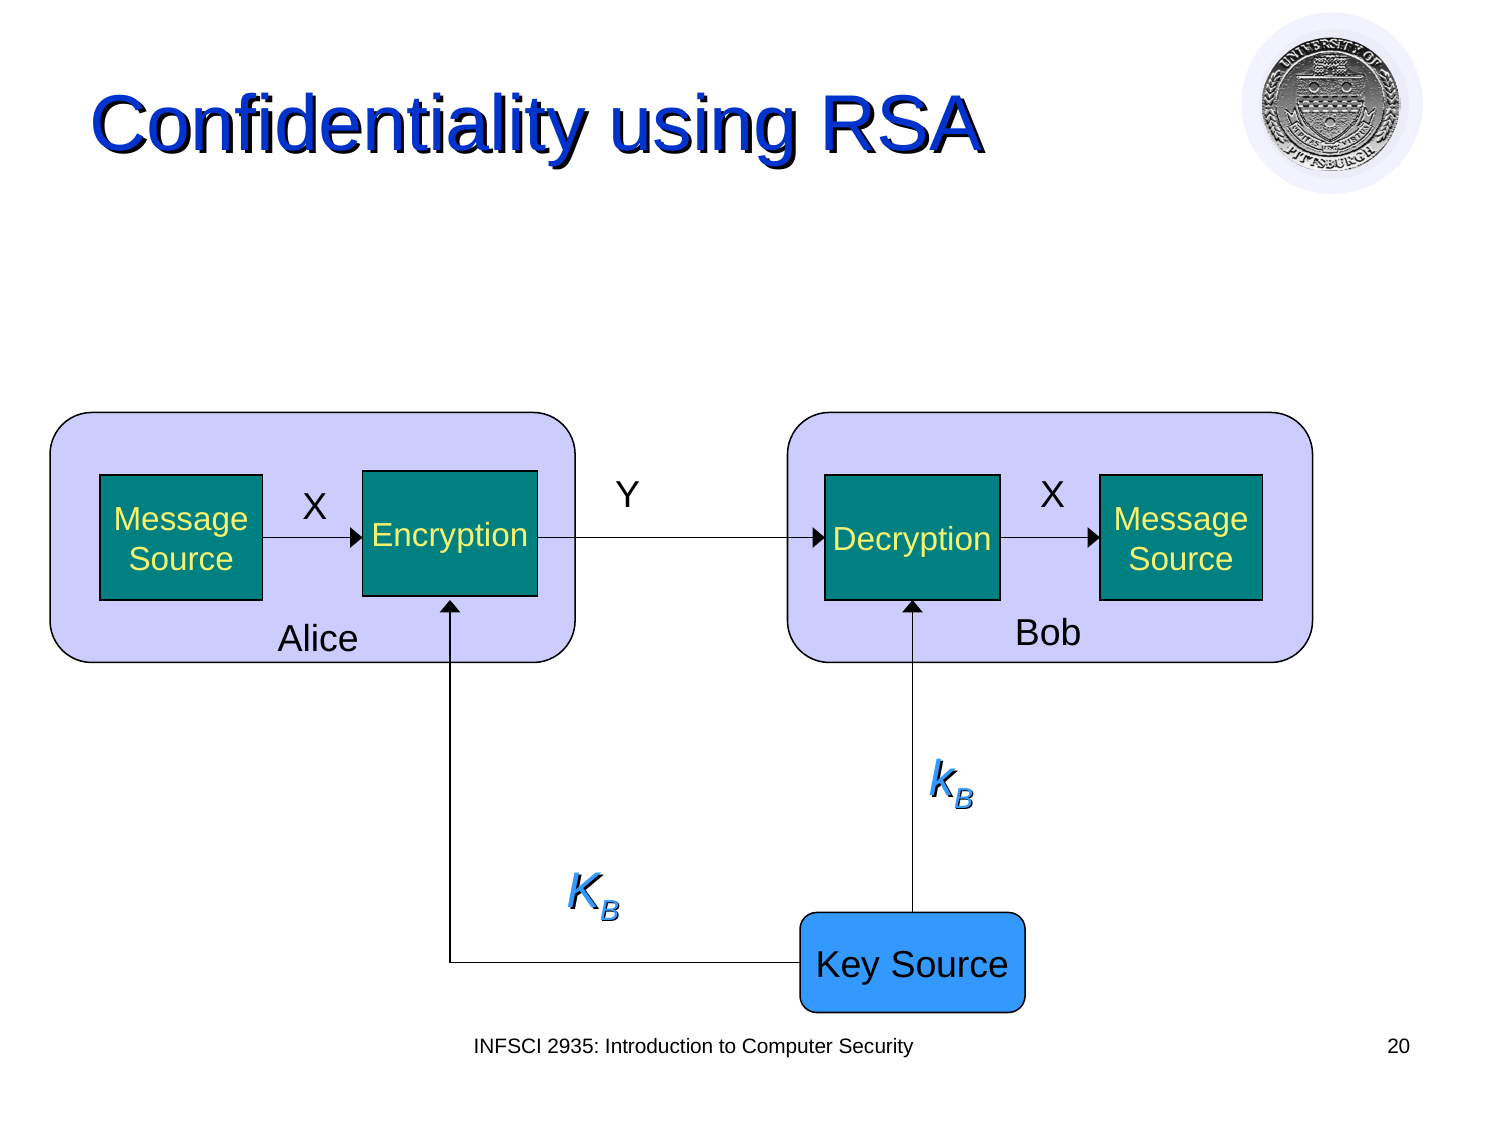

# Confidentiality using RSA
Y
X
Encryption
Message
Source
X
Decryption
Message
Source
Bob
Alice
kB
KB
Key Source
20